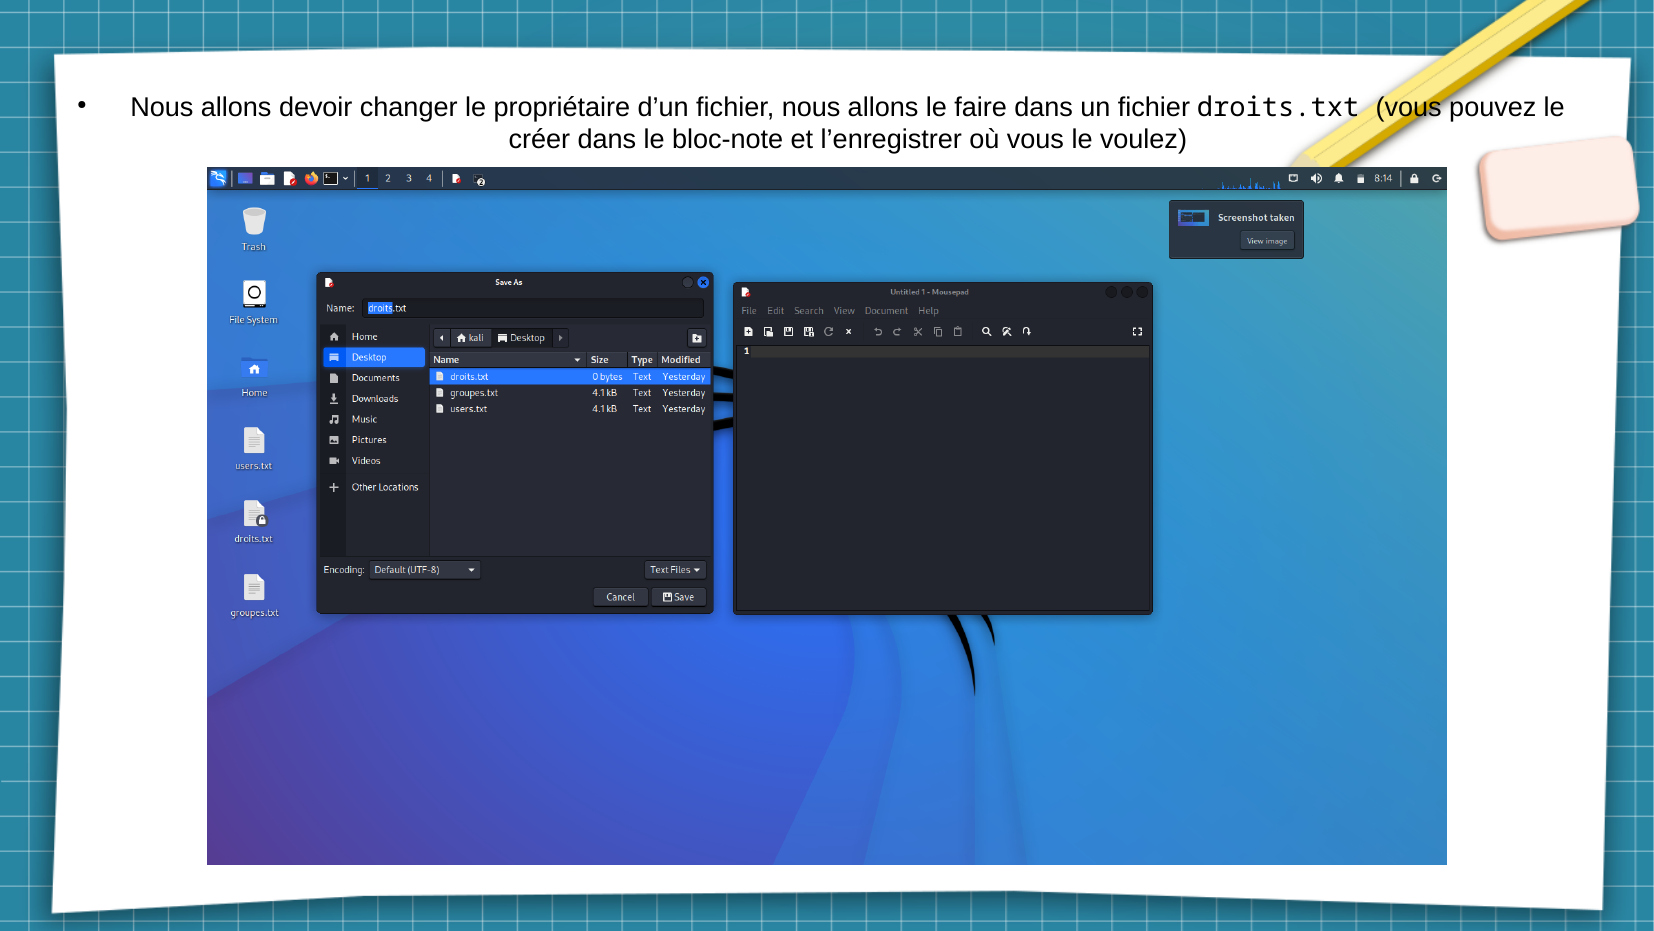

# Nous allons devoir changer le propriétaire d’un fichier, nous allons le faire dans un fichier droits.txt (vous pouvez le créer dans le bloc-note et l’enregistrer où vous le voulez)